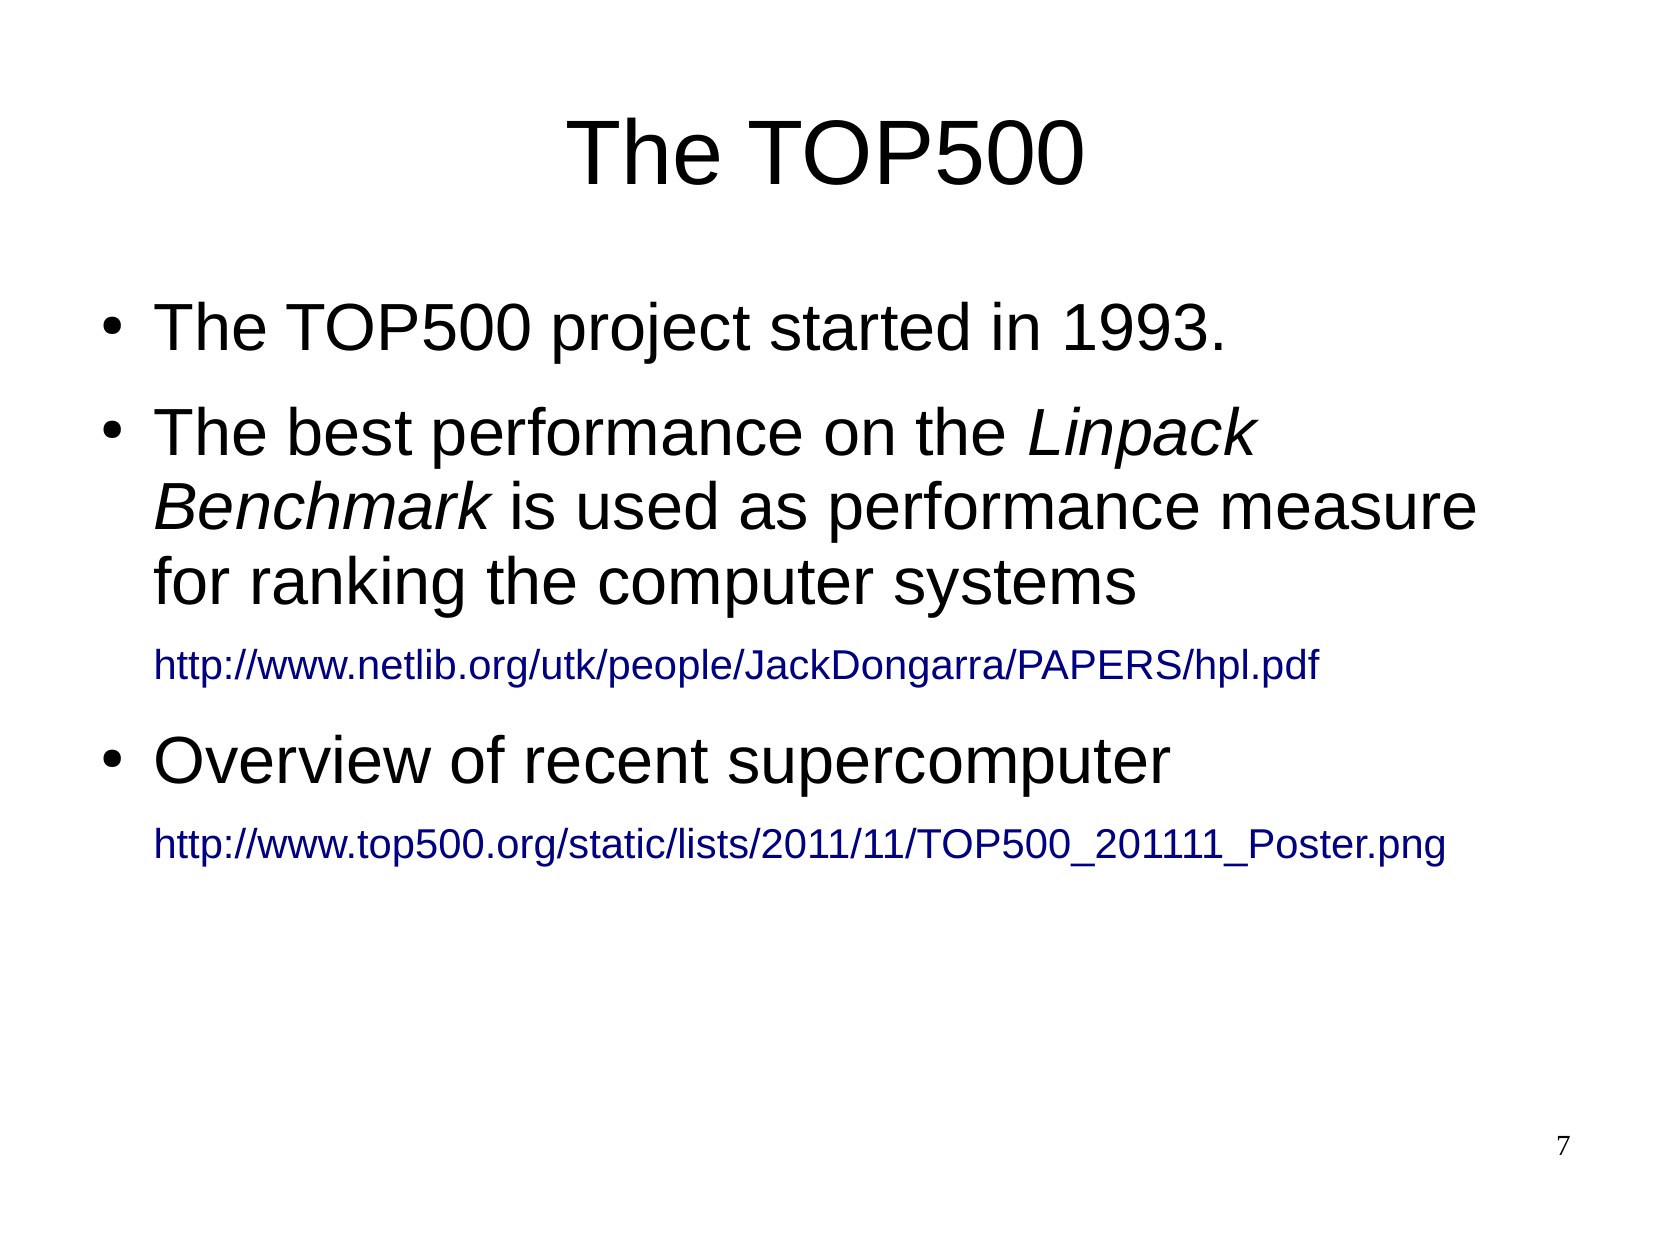

# The TOP500
The TOP500 project started in 1993.
The best performance on the Linpack Benchmark is used as performance measure for ranking the computer systems http://www.netlib.org/utk/people/JackDongarra/PAPERS/hpl.pdf
Overview of recent supercomputer http://www.top500.org/static/lists/2011/11/TOP500_201111_Poster.png
7